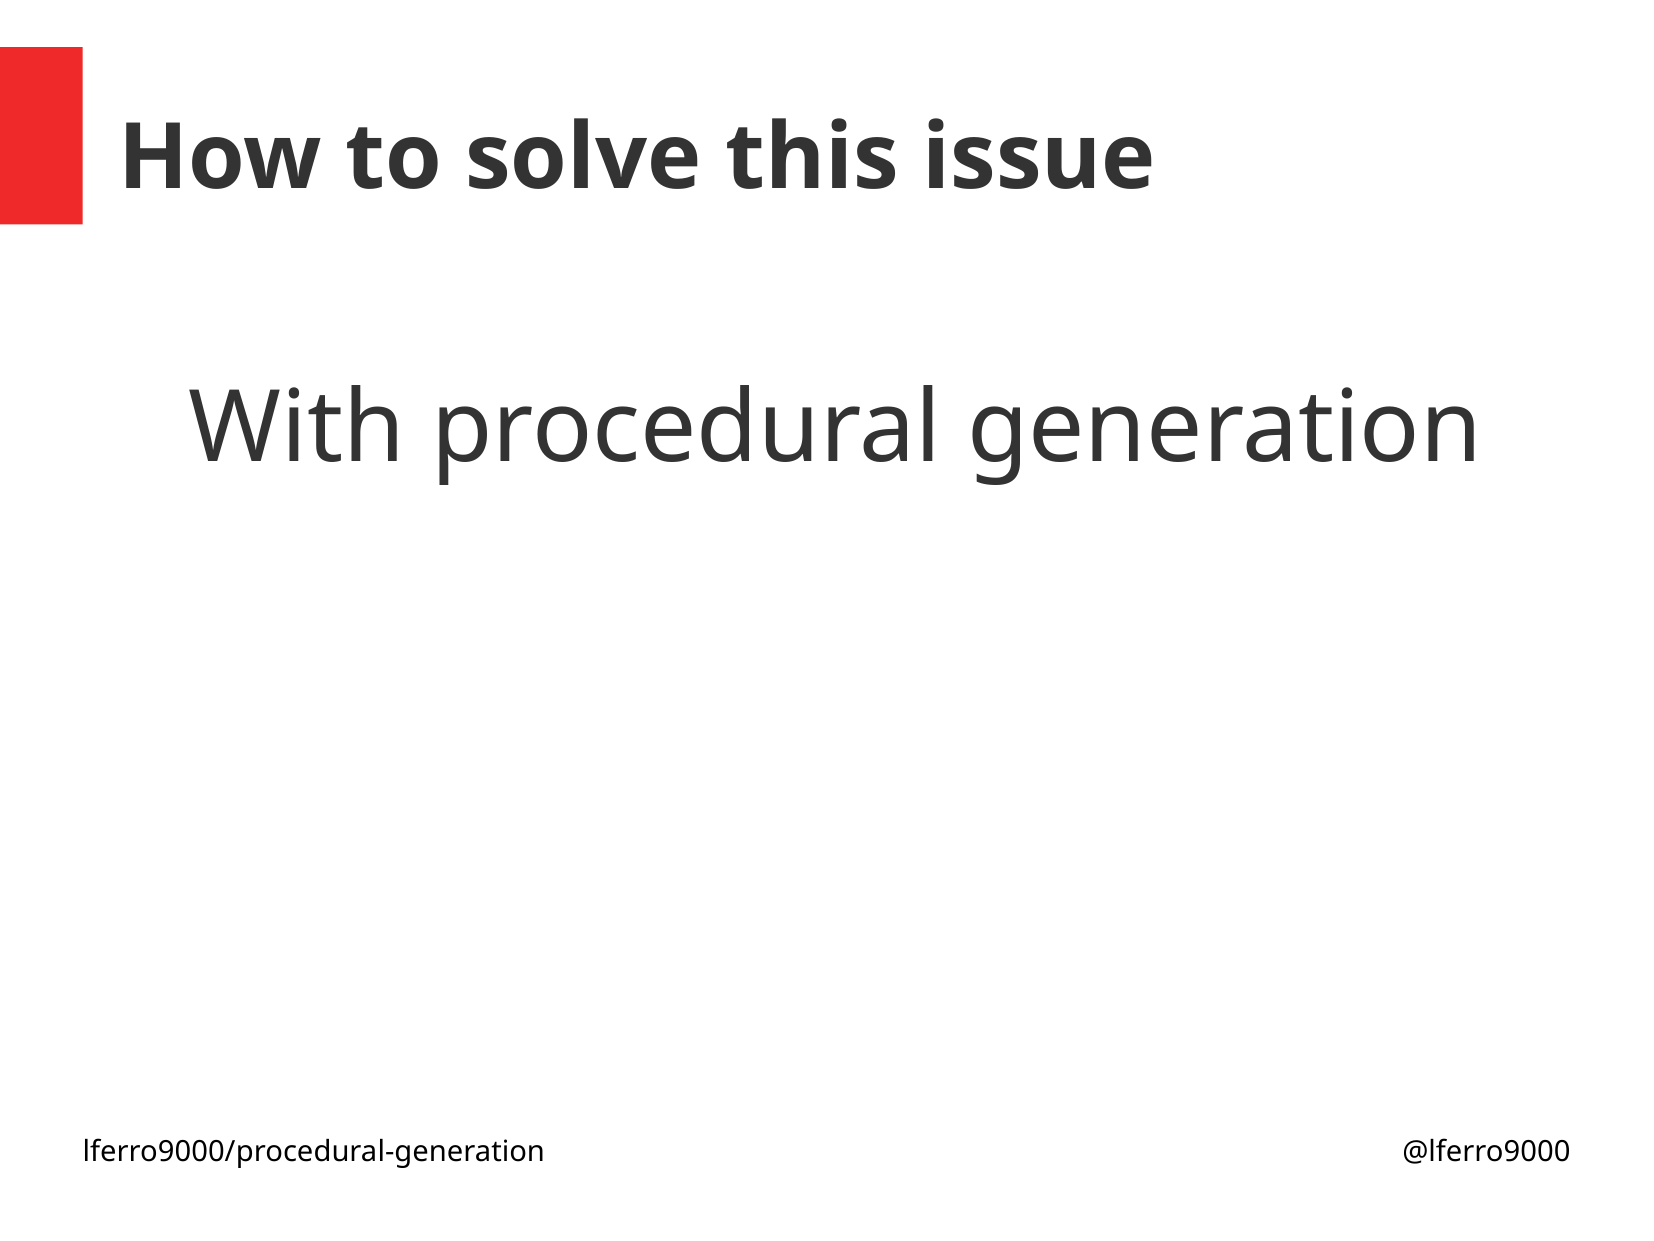

# How to solve this issue
With procedural generation
8